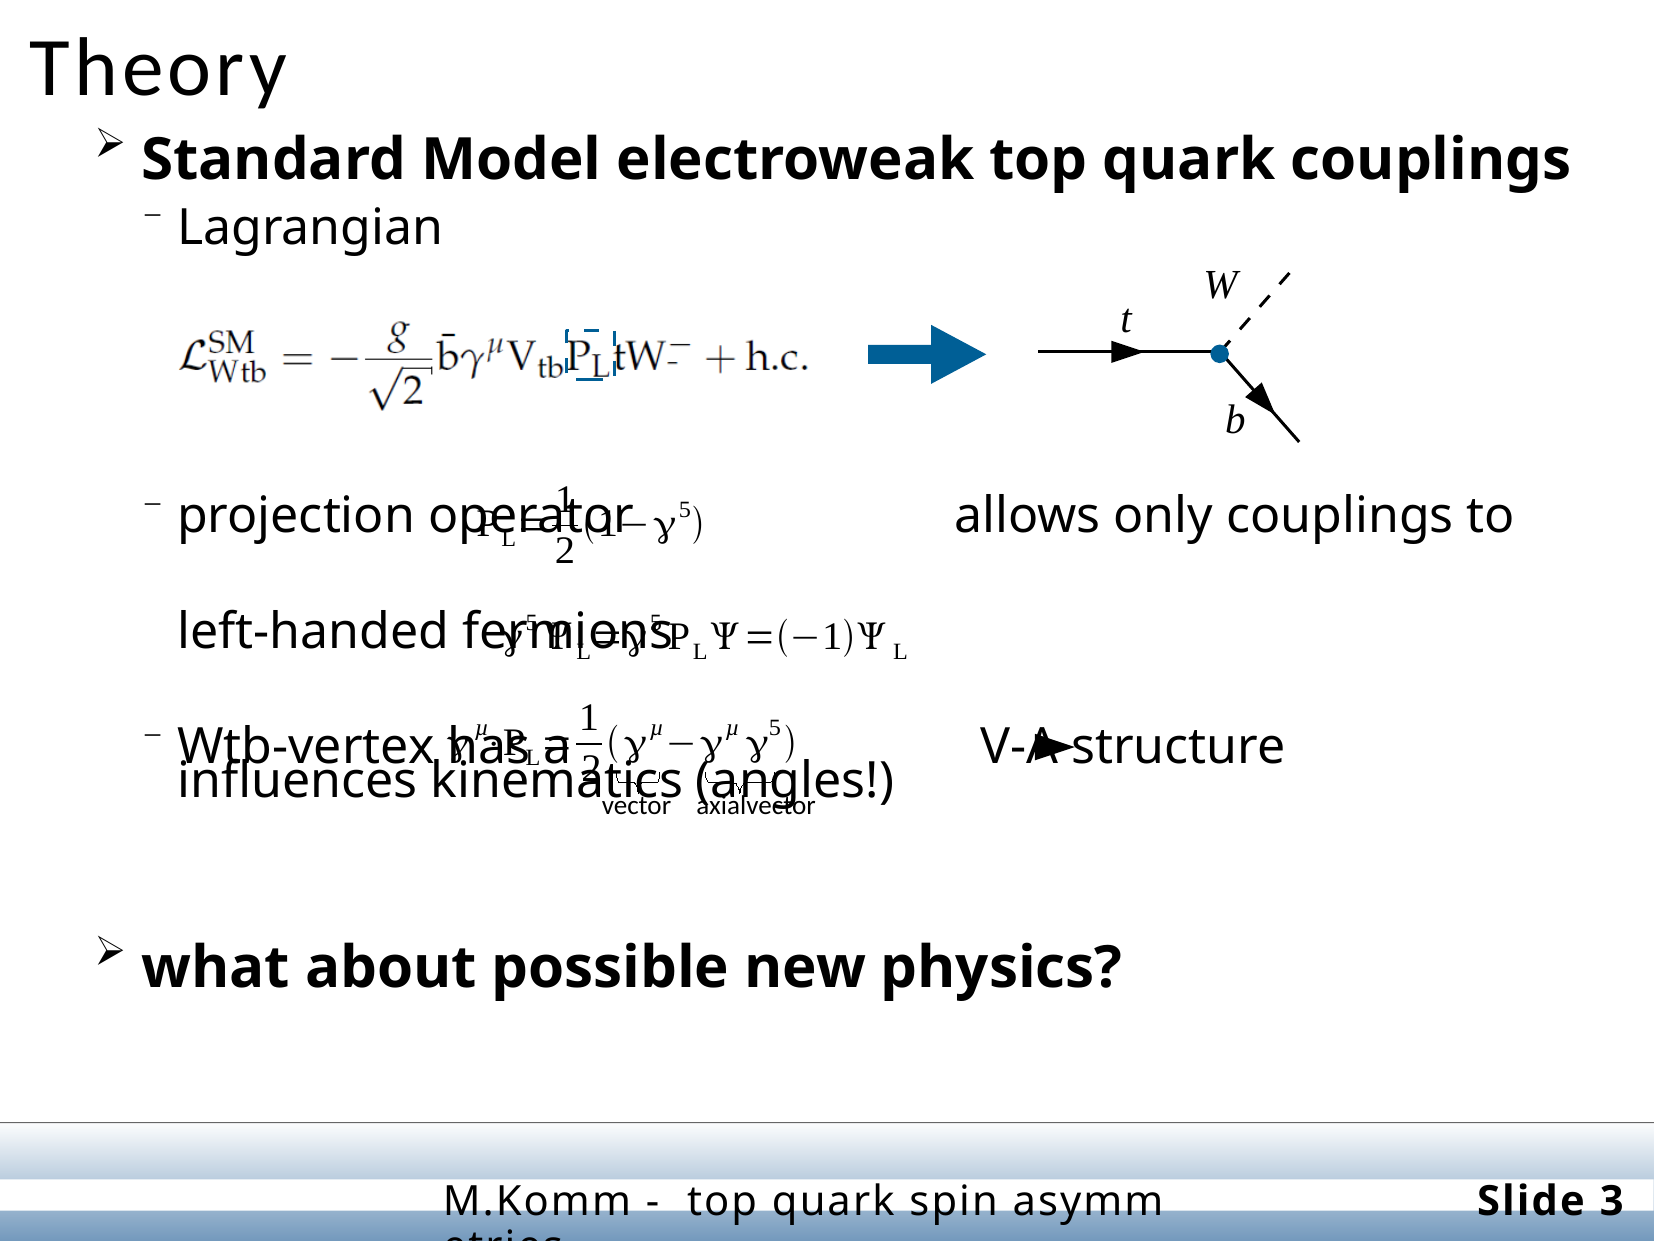

# Theory
Standard Model electroweak top quark couplings
Lagrangian
projection operator				 allows only couplings to
left-handed fermions
Wtb-vertex has a					 V-A structure	 influences kinematics (angles!)
what about possible new physics?
vector
axialvector
M.Komm - top quark spin asymmetries
3